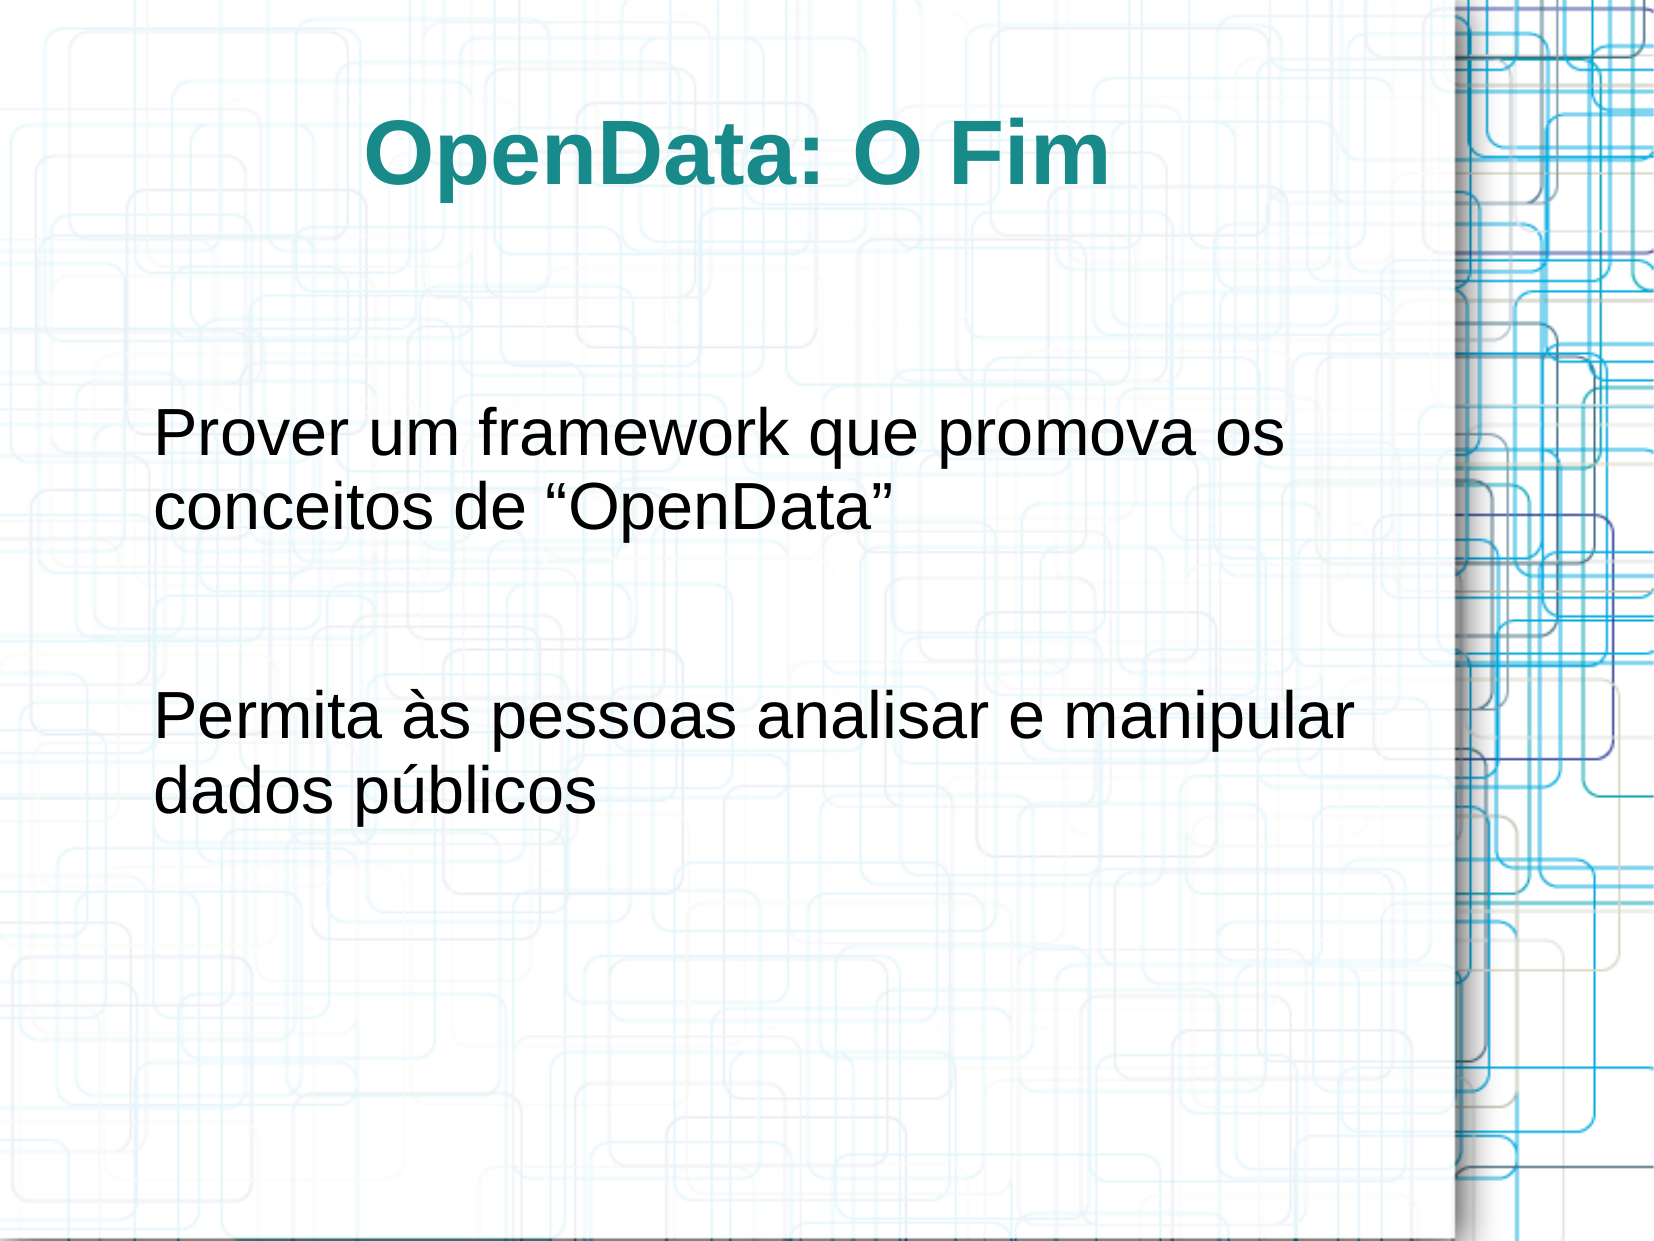

# OpenData: O Fim
Prover um framework que promova os conceitos de “OpenData”
Permita às pessoas analisar e manipular dados públicos